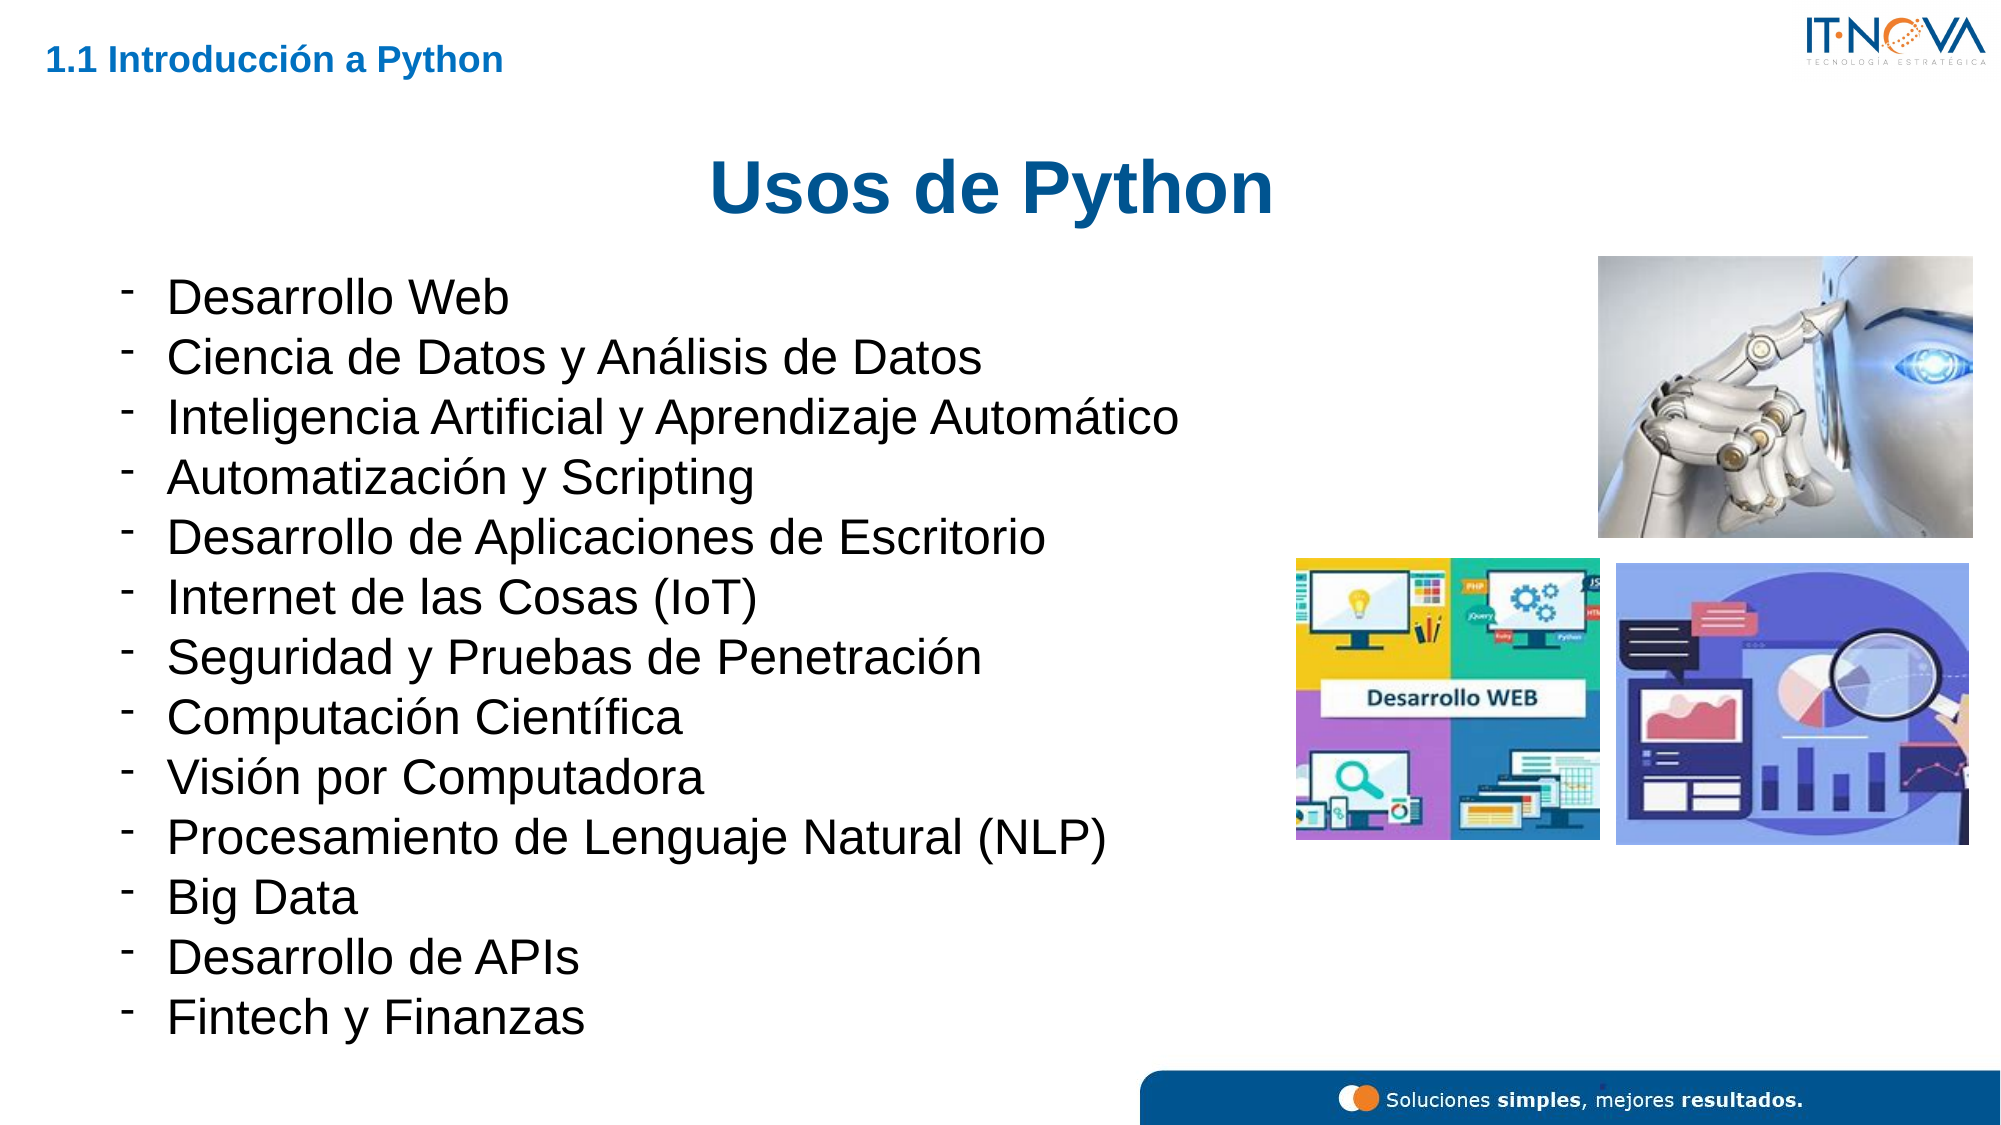

1.1 Introducción a Python
Usos de Python
Desarrollo Web
Ciencia de Datos y Análisis de Datos
Inteligencia Artificial y Aprendizaje Automático
Automatización y Scripting
Desarrollo de Aplicaciones de Escritorio
Internet de las Cosas (IoT)
Seguridad y Pruebas de Penetración
Computación Científica
Visión por Computadora
Procesamiento de Lenguaje Natural (NLP)
Big Data
Desarrollo de APIs
Fintech y Finanzas